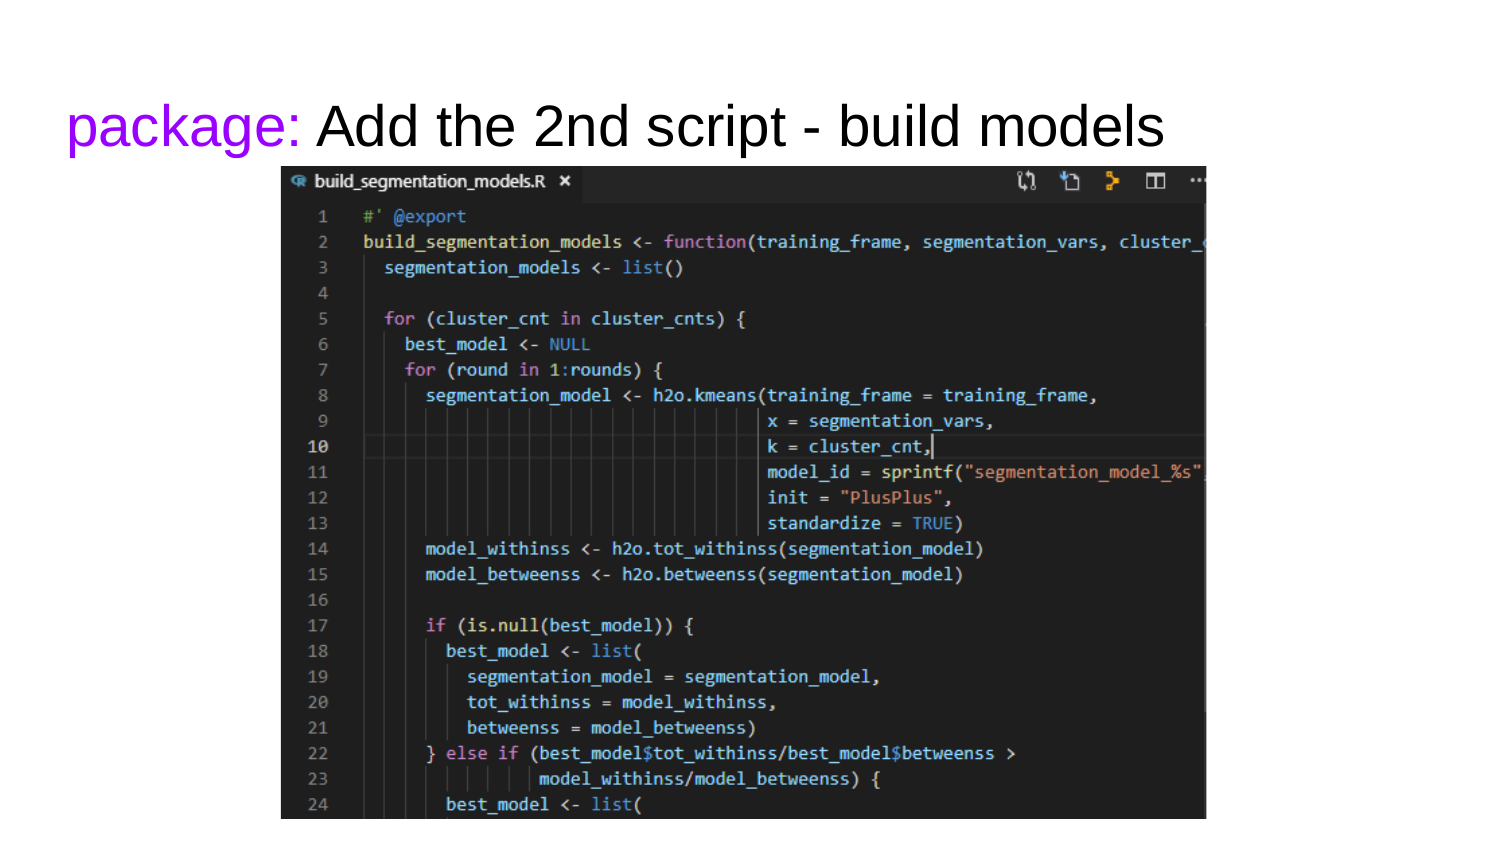

# package: Add the 2nd script - build models